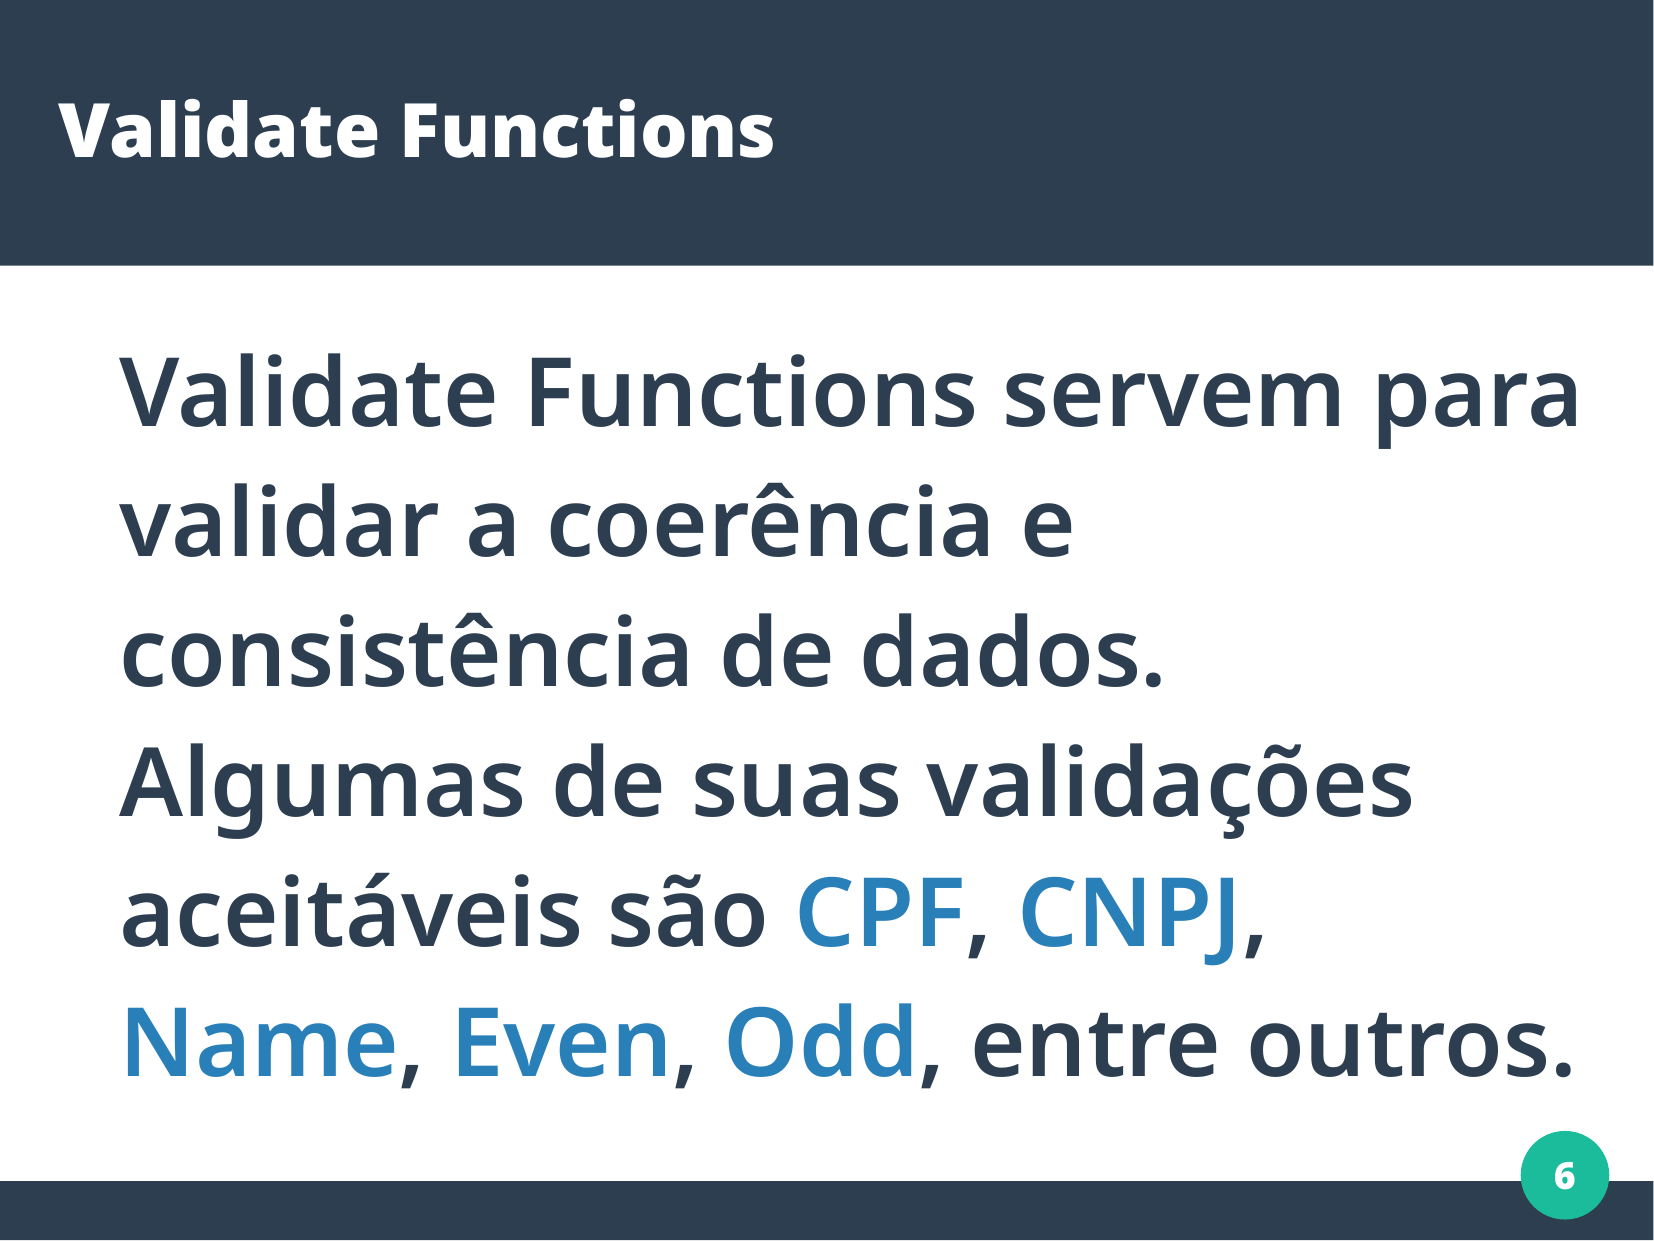

# Validate Functions
Validate Functions servem para validar a coerência e consistência de dados. Algumas de suas validações aceitáveis são CPF, CNPJ, Name, Even, Odd, entre outros.
6